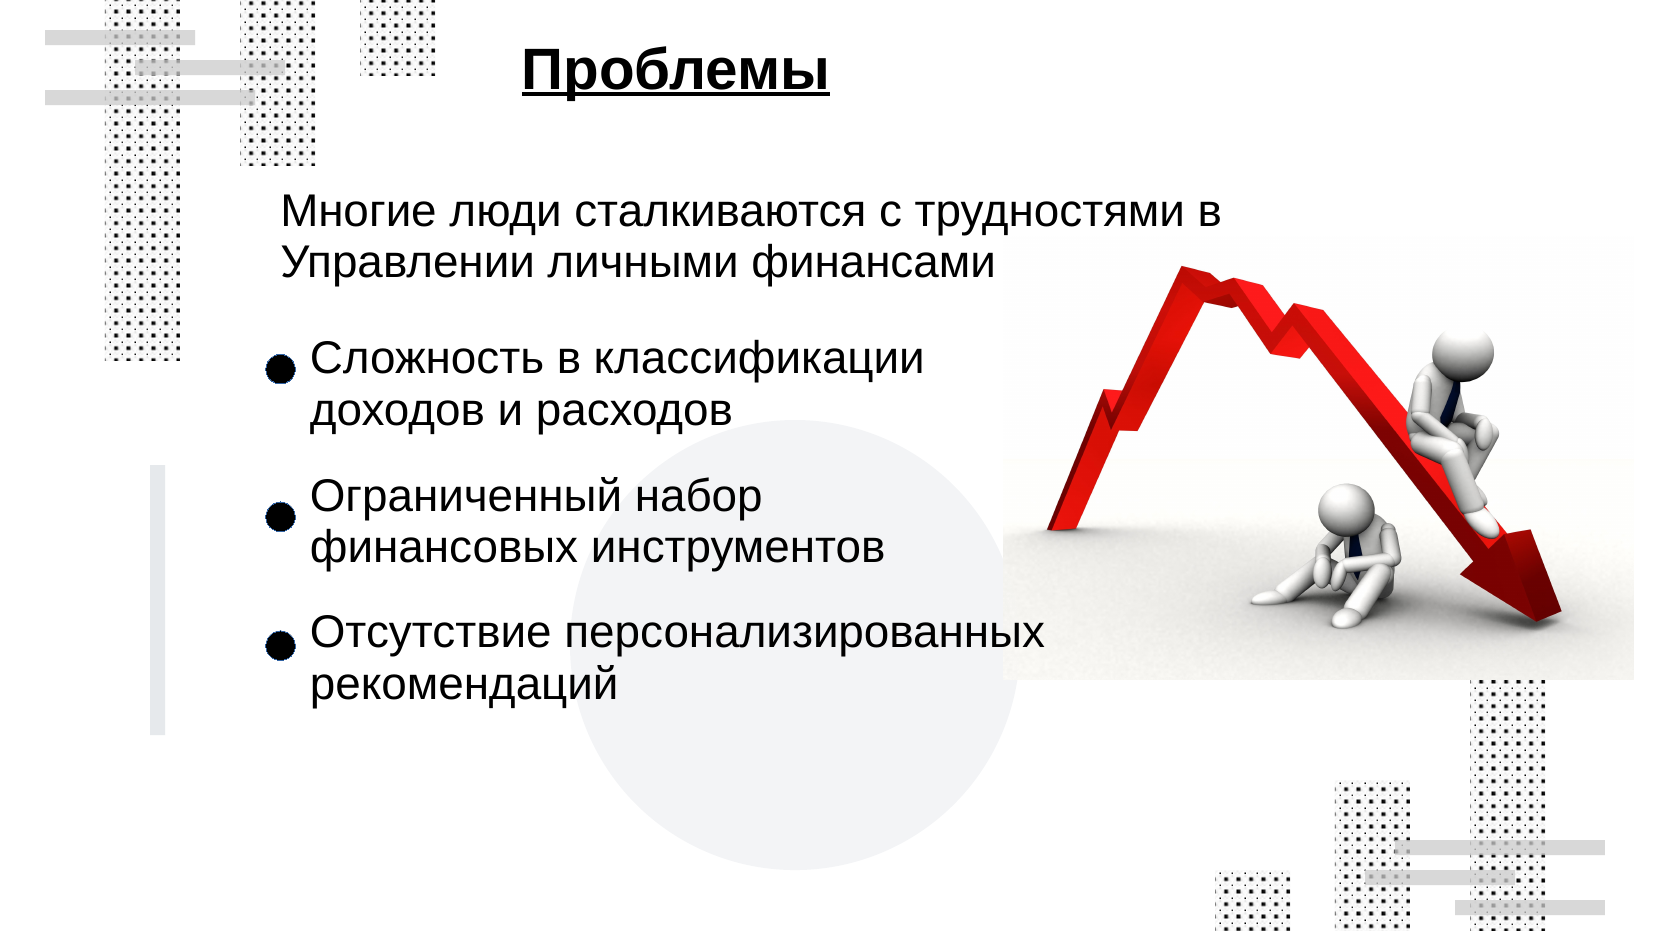

Проблемы
Многие люди сталкиваются с трудностями в
Управлении личными финансами
Сложность в классификации доходов и расходов
Ограниченный набор финансовых инструментов
Отсутствие персонализированных рекомендаций